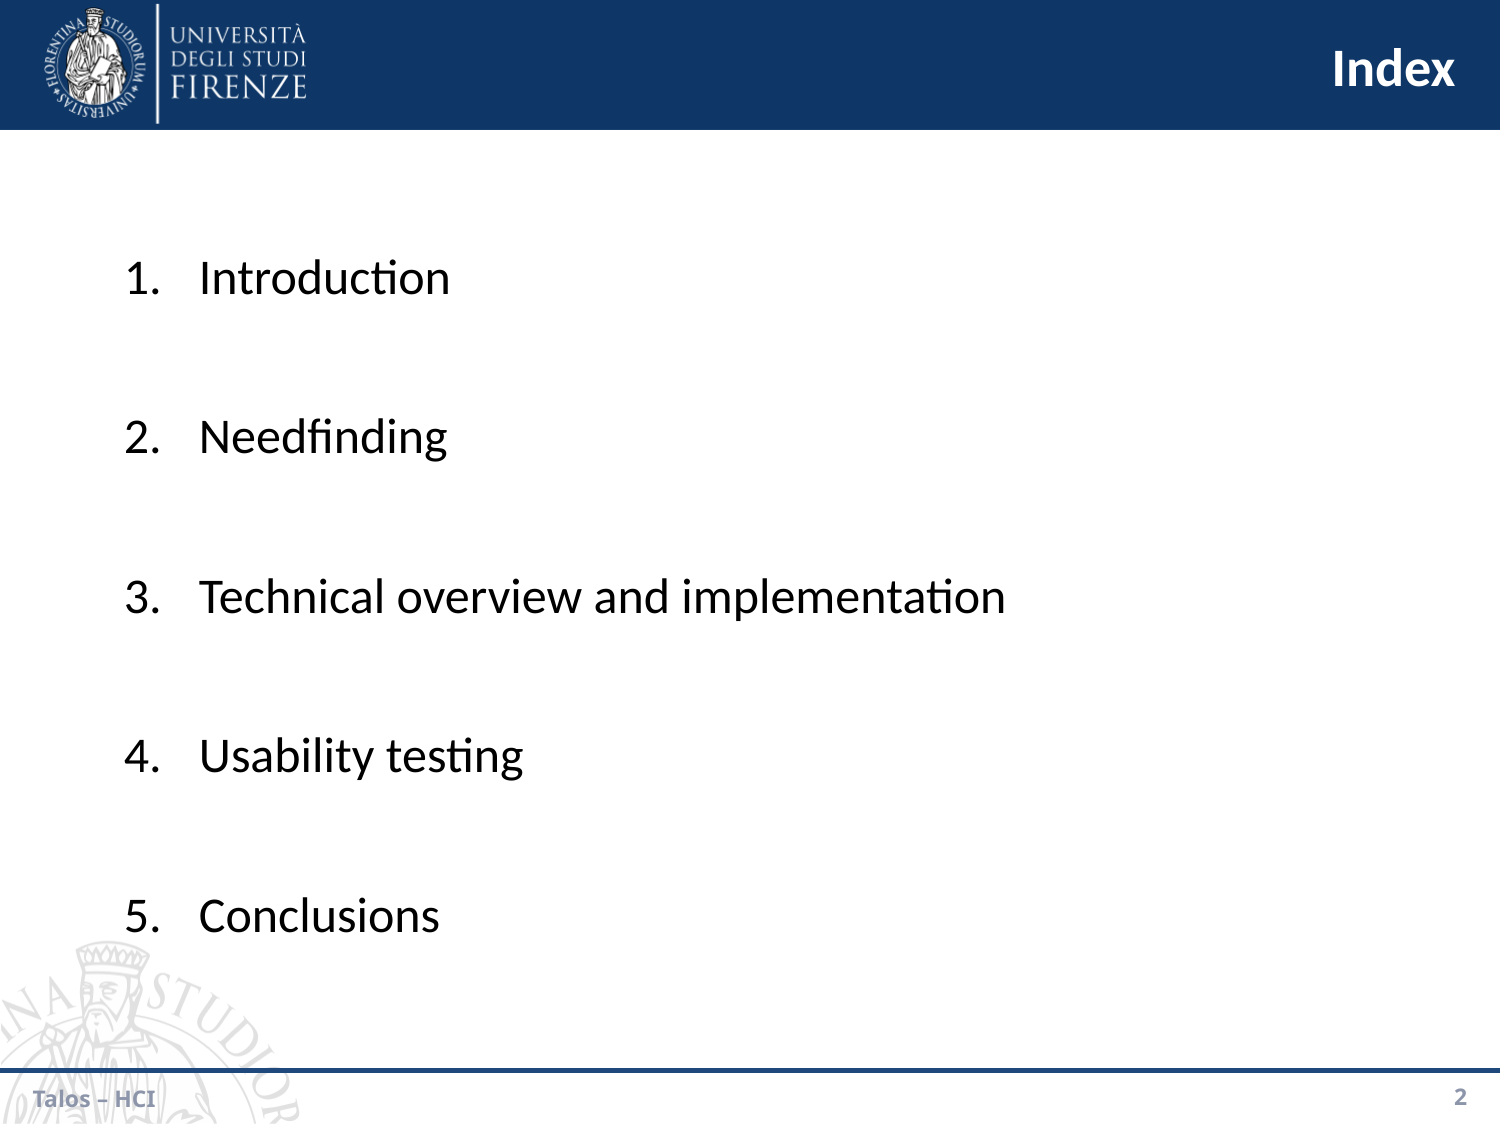

# Index
Introduction
Needfinding
Technical overview and implementation
Usability testing
Conclusions
Talos – HCI